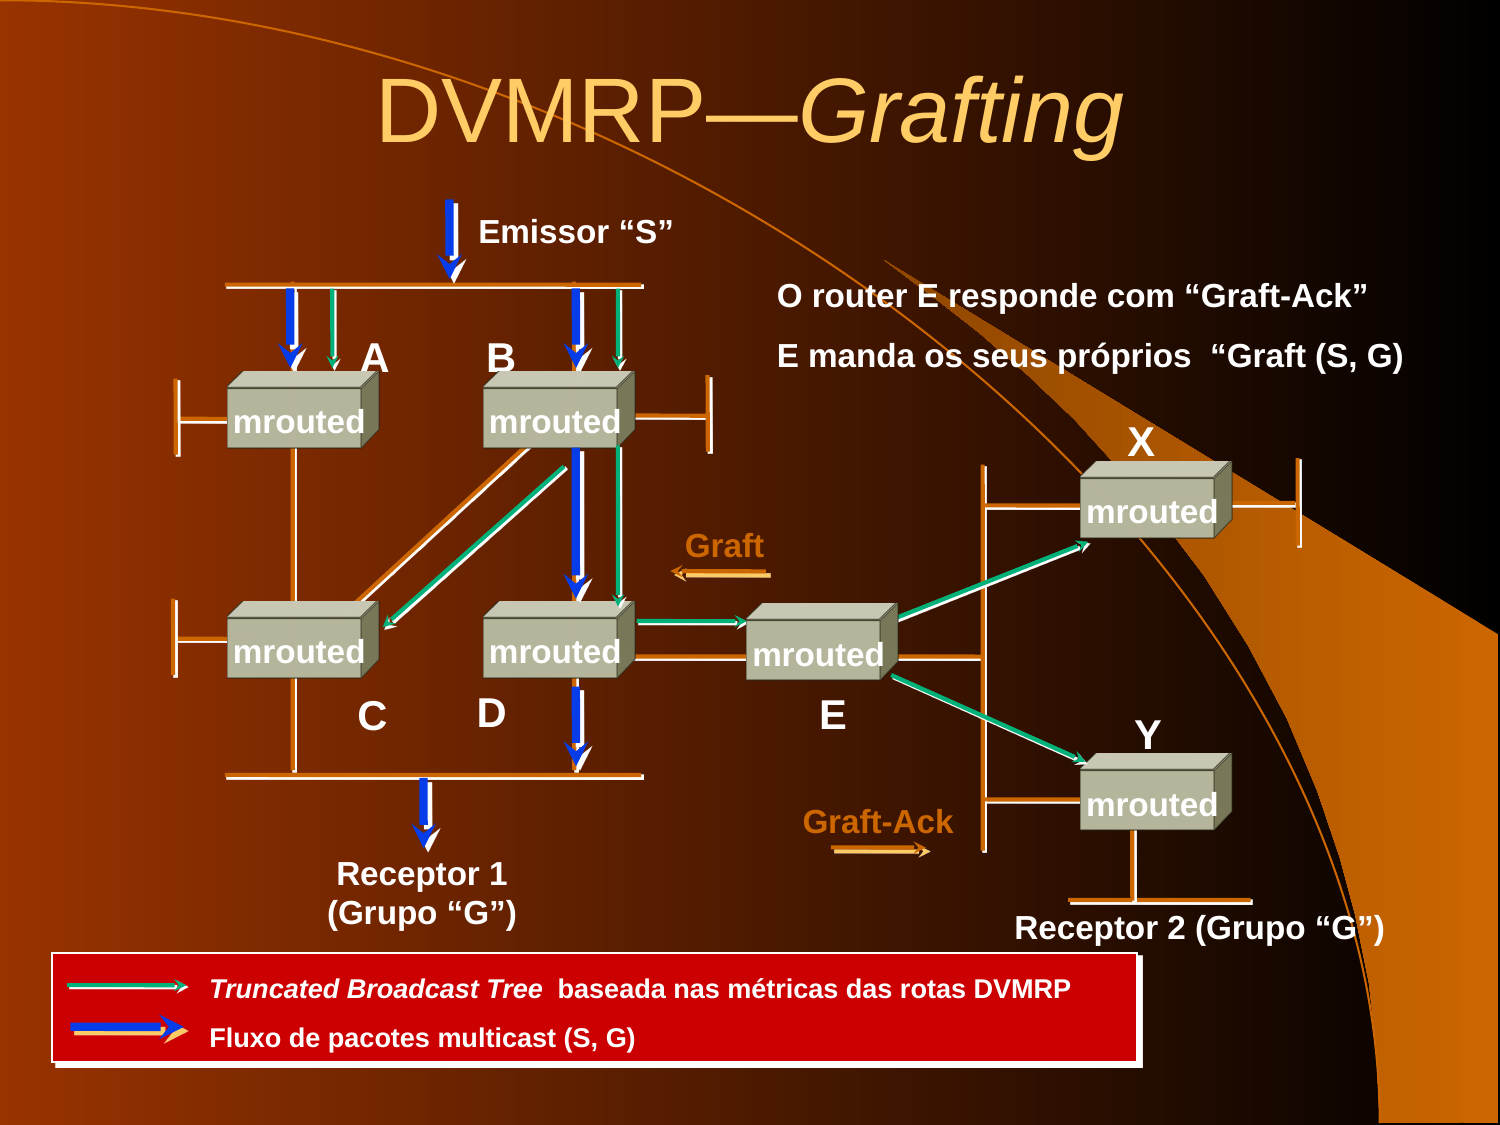

# DVMRP—Grafting
Emissor “S”
O router E responde com “Graft-Ack”
A
B
E manda os seus próprios “Graft (S, G)
mrouted
mrouted
X
mrouted
Graft
mrouted
mrouted
mrouted
D
E
C
Y
mrouted
Graft-Ack
Receptor 1
(Grupo “G”)
Receptor 2 (Grupo “G”)
Truncated Broadcast Tree baseada nas métricas das rotas DVMRP
Fluxo de pacotes multicast (S, G)